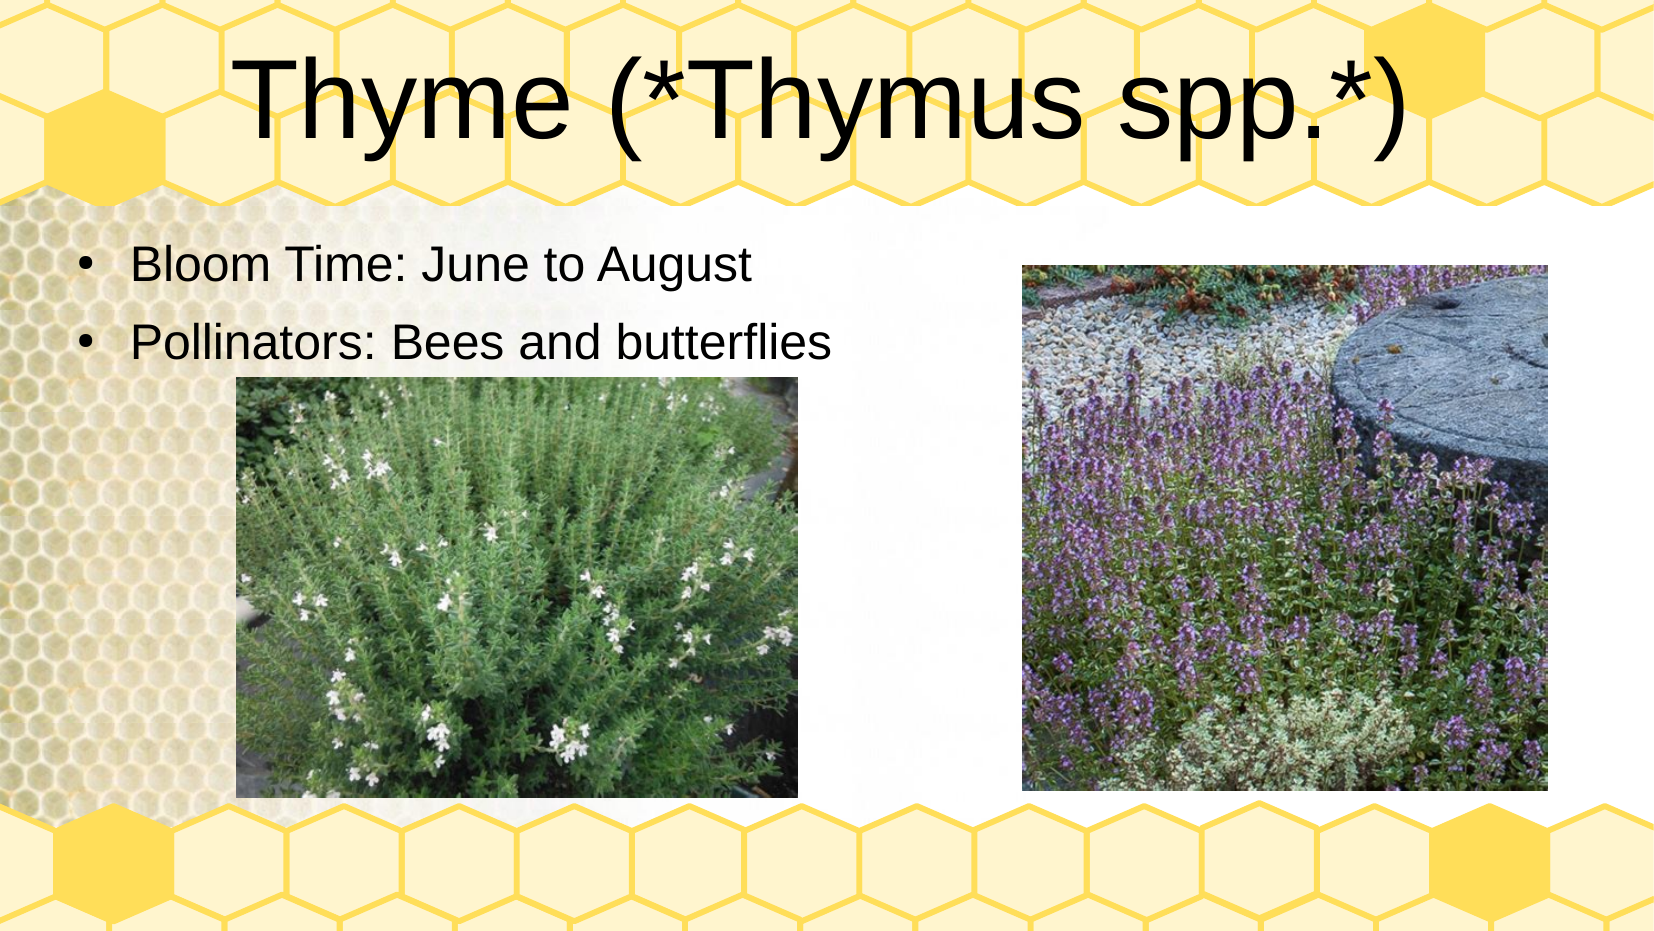

# Thyme (*Thymus spp.*)
Bloom Time: June to August
Pollinators: Bees and butterflies